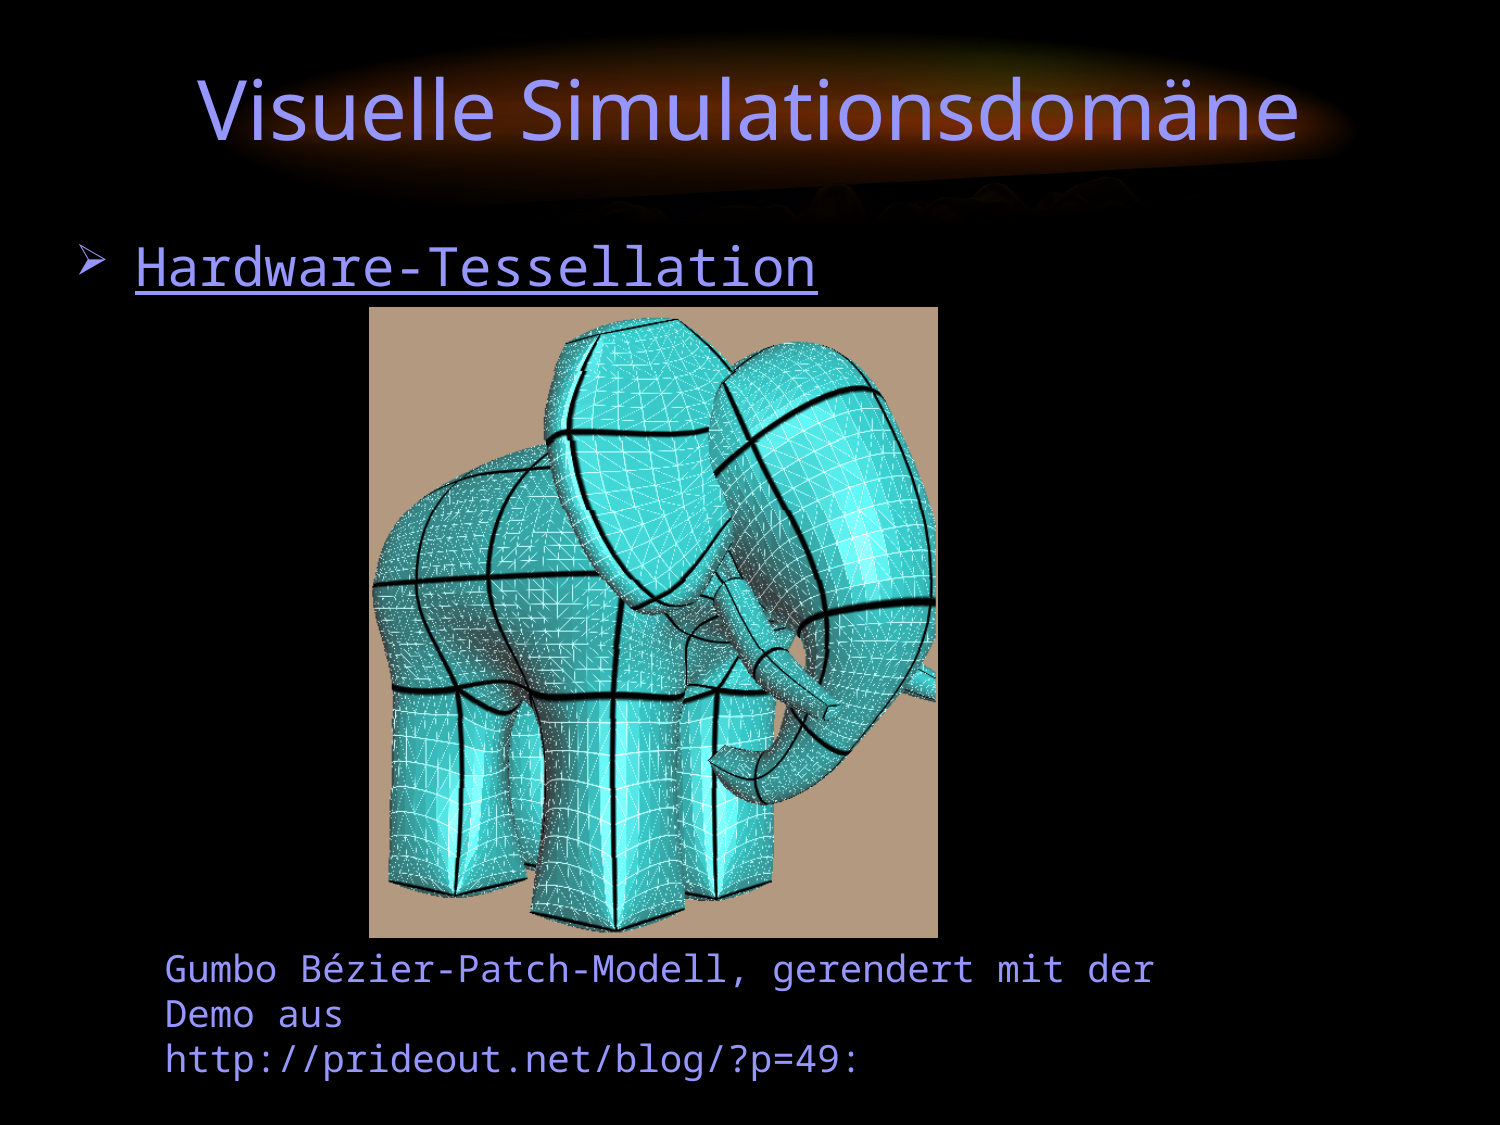

Visuelle Simulationsdomäne
Hardware-Tessellation
Gumbo Bézier-Patch-Modell, gerendert mit der Demo aus
http://prideout.net/blog/?p=49: